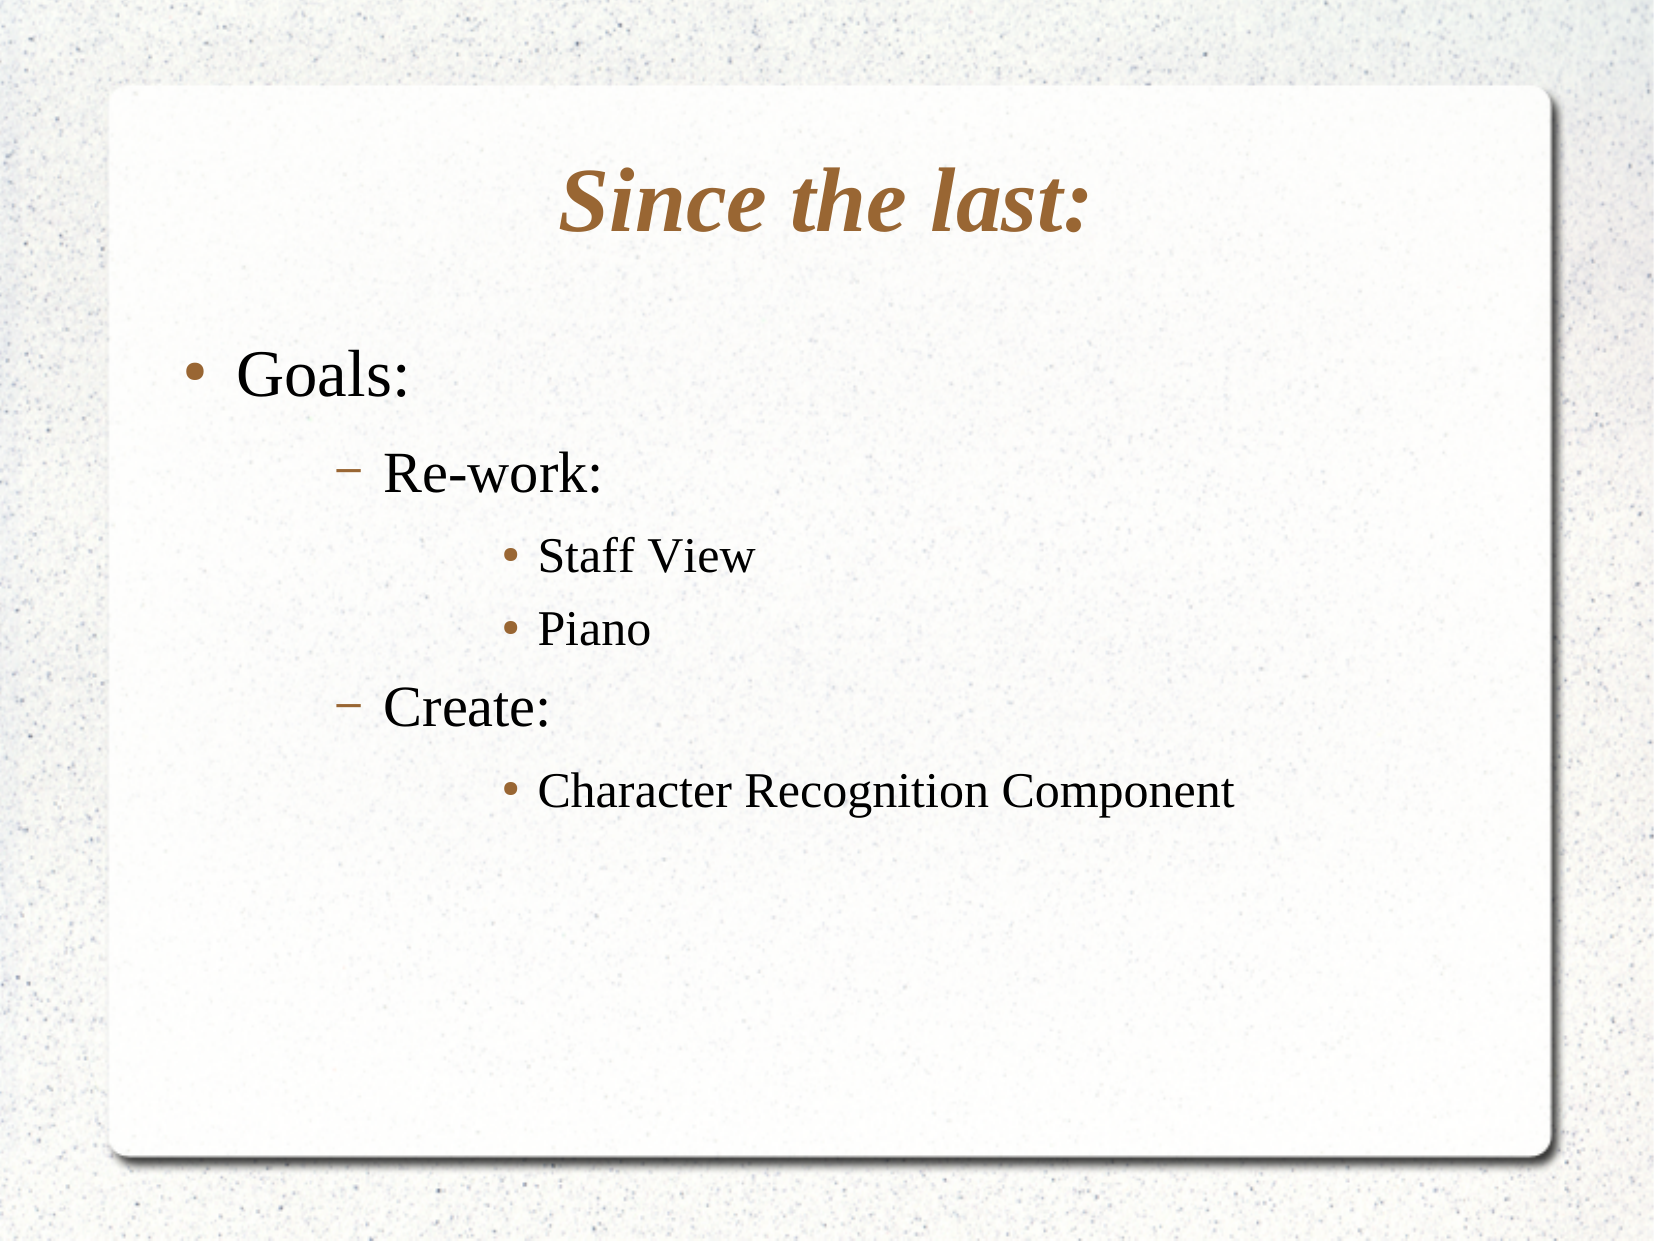

# Since the last:
Goals:
Re-work:
Staff View
Piano
Create:
Character Recognition Component